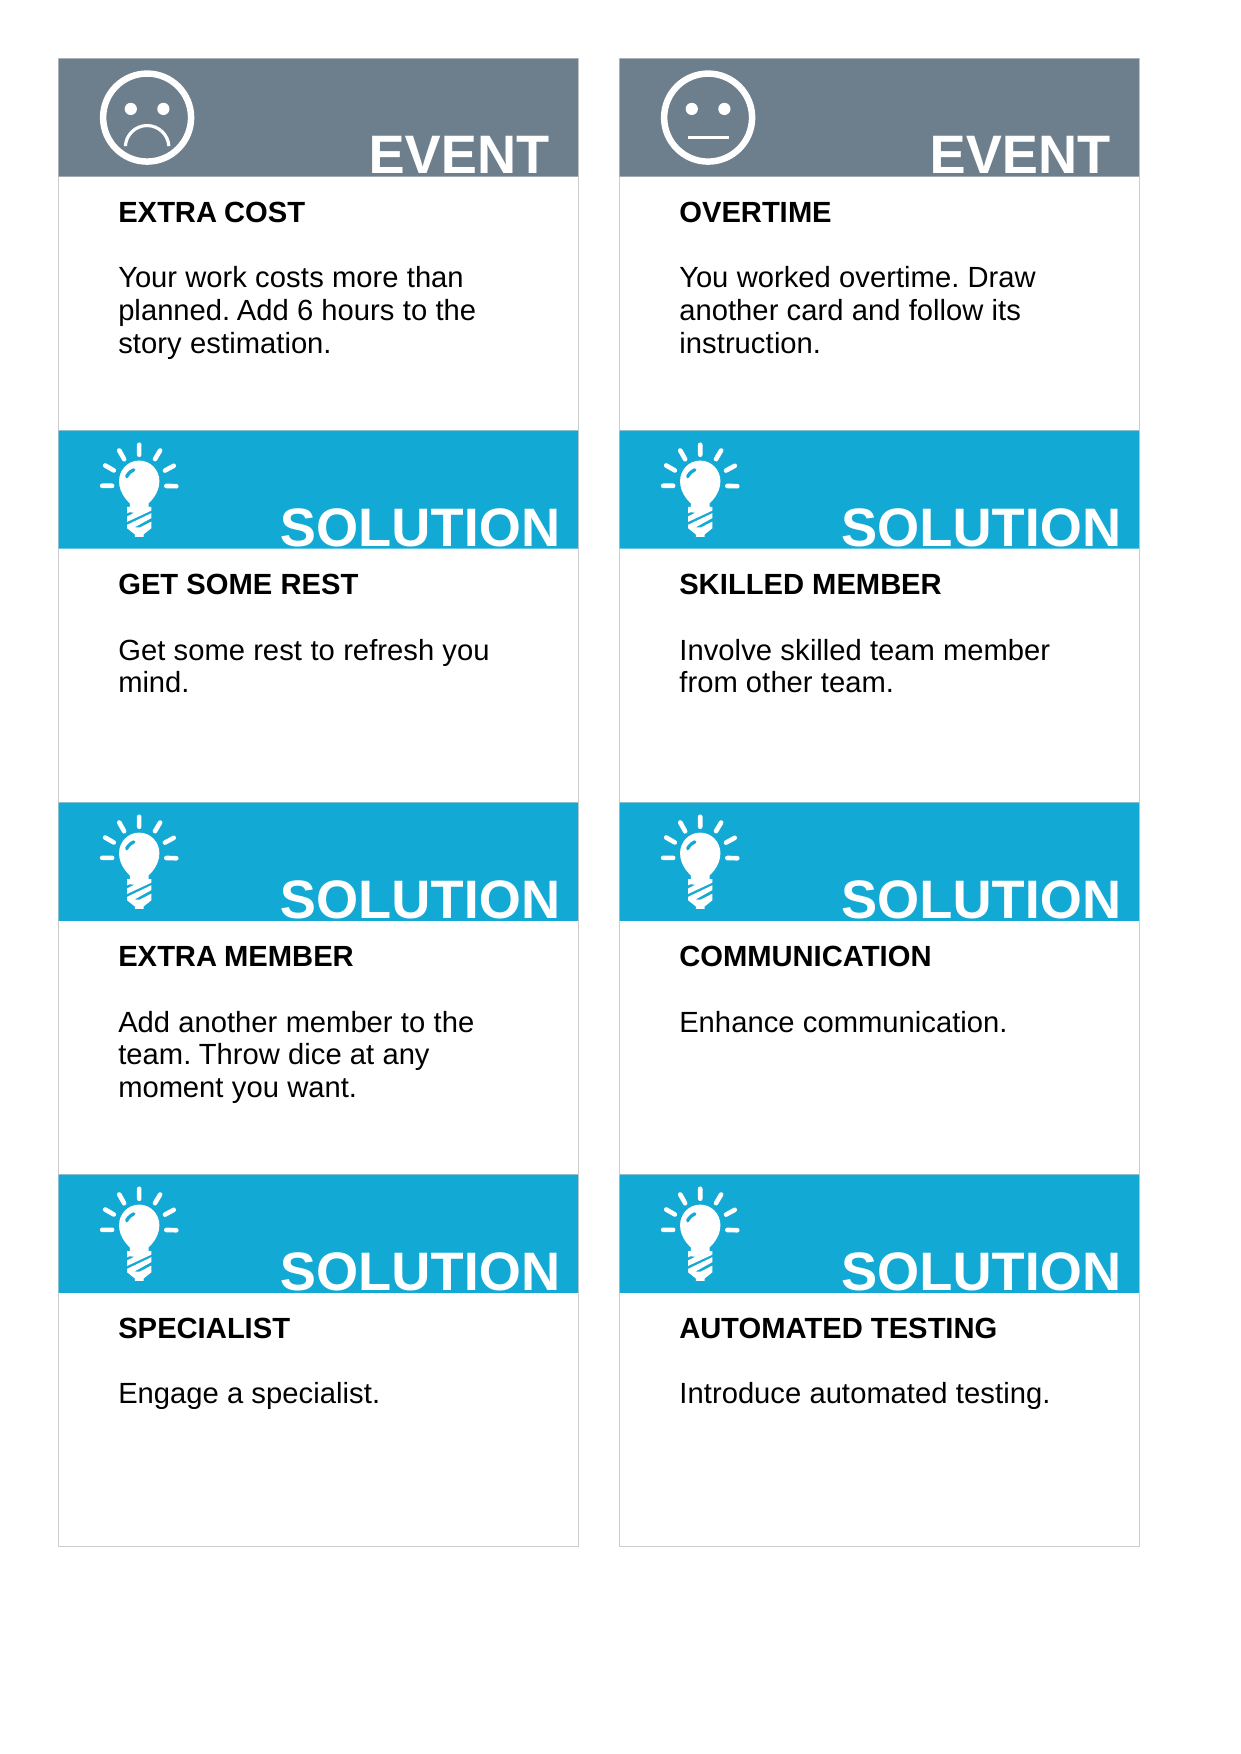

EVENT
EVENT
EXTRA COST
Your work costs more than planned. Add 6 hours to the story estimation.
OVERTIME
You worked overtime. Draw another card and follow its instruction.
SOLUTION
SOLUTION
GET SOME REST
Get some rest to refresh you mind.
SKILLED MEMBER
Involve skilled team member from other team.
SOLUTION
SOLUTION
EXTRA MEMBER
Add another member to the team. Throw dice at any moment you want.
COMMUNICATION
Enhance communication.
SOLUTION
SOLUTION
SOLUTION
SOLUTION
SPECIALIST
Engage a specialist.
AUTOMATED TESTING
Introduce automated testing.